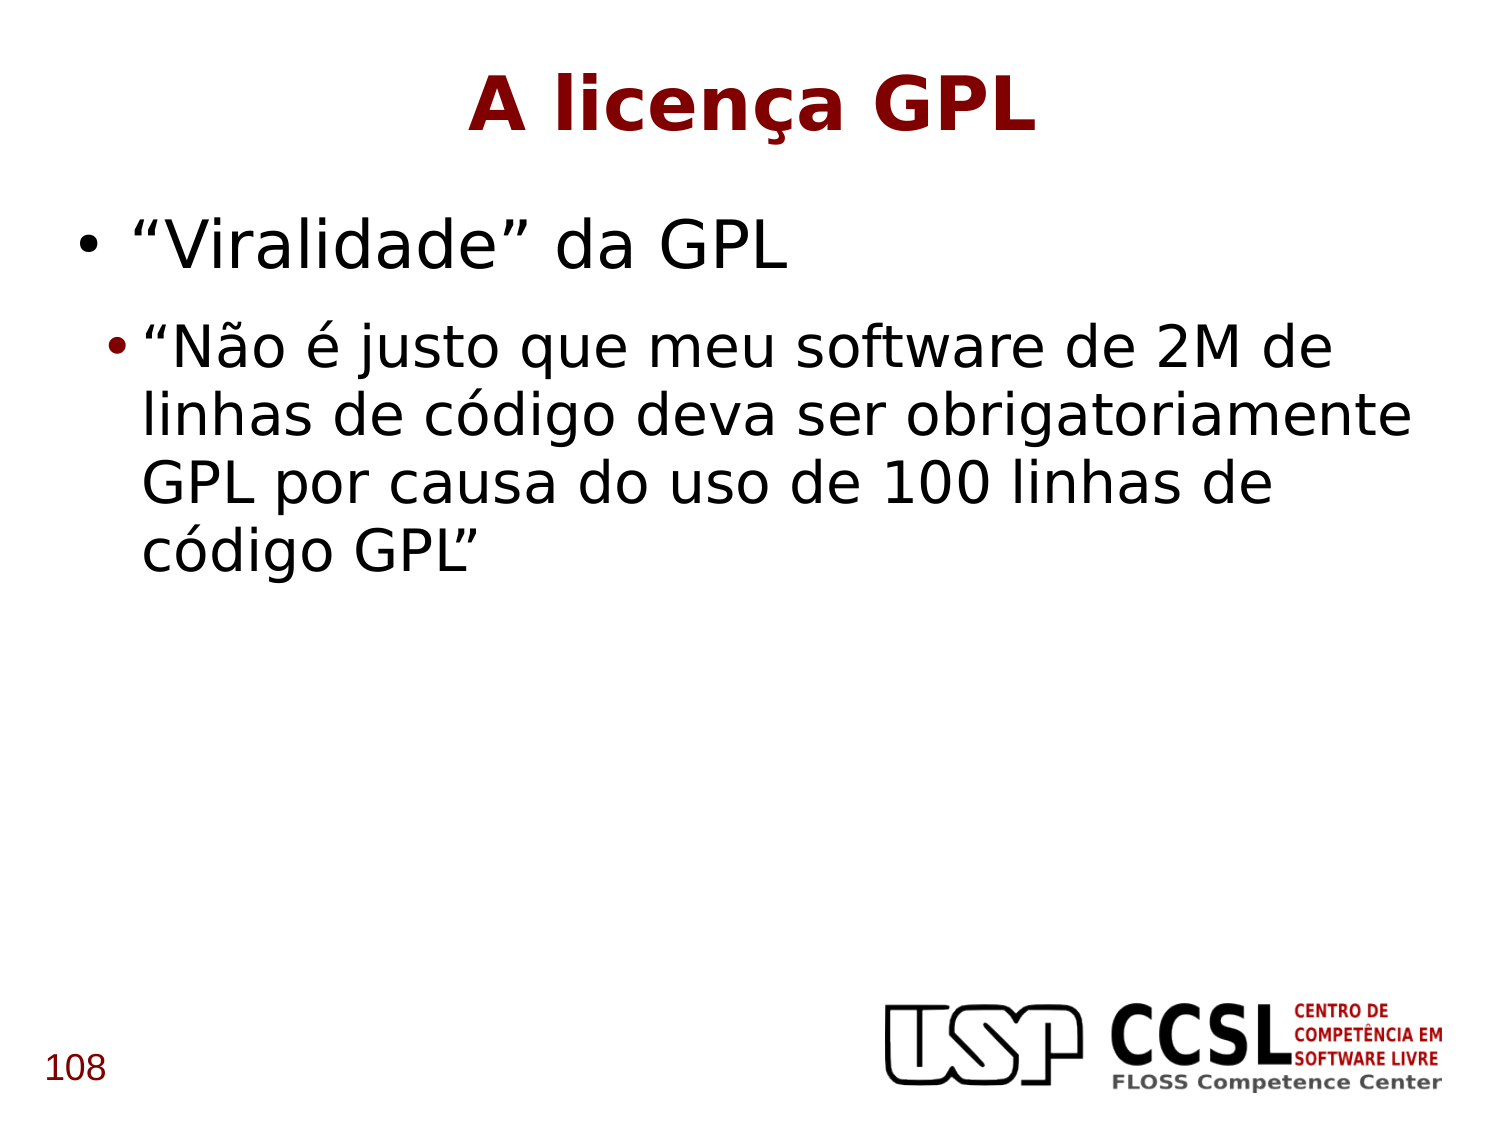

# A licença GPL
“Viralidade” da GPL
“Não é justo que meu software de 2M de linhas de código deva ser obrigatoriamente GPL por causa do uso de 100 linhas de código GPL”